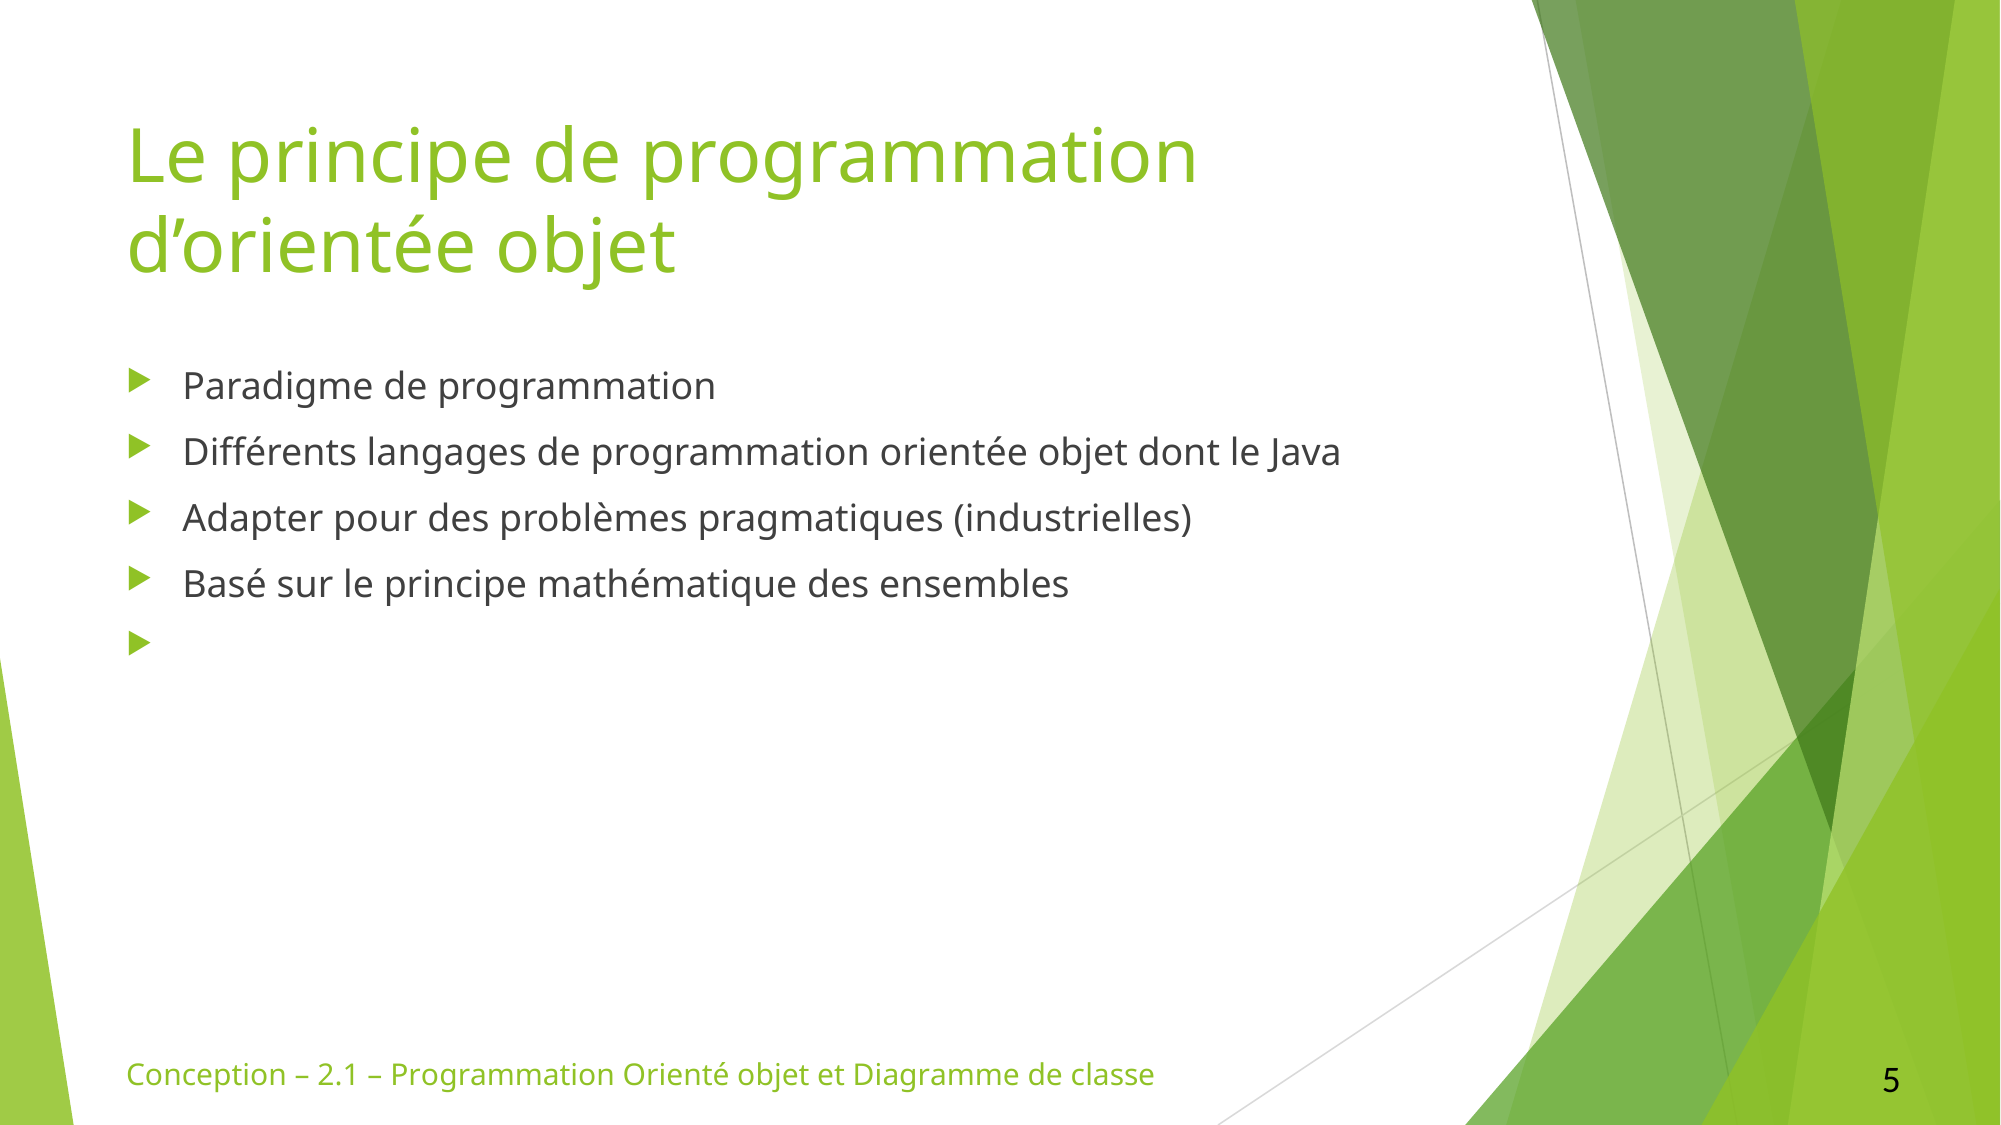

# Le principe de programmation d’orientée objet
Paradigme de programmation
Différents langages de programmation orientée objet dont le Java
Adapter pour des problèmes pragmatiques (industrielles)
Basé sur le principe mathématique des ensembles
Conception – 2.1 – Programmation Orienté objet et Diagramme de classe